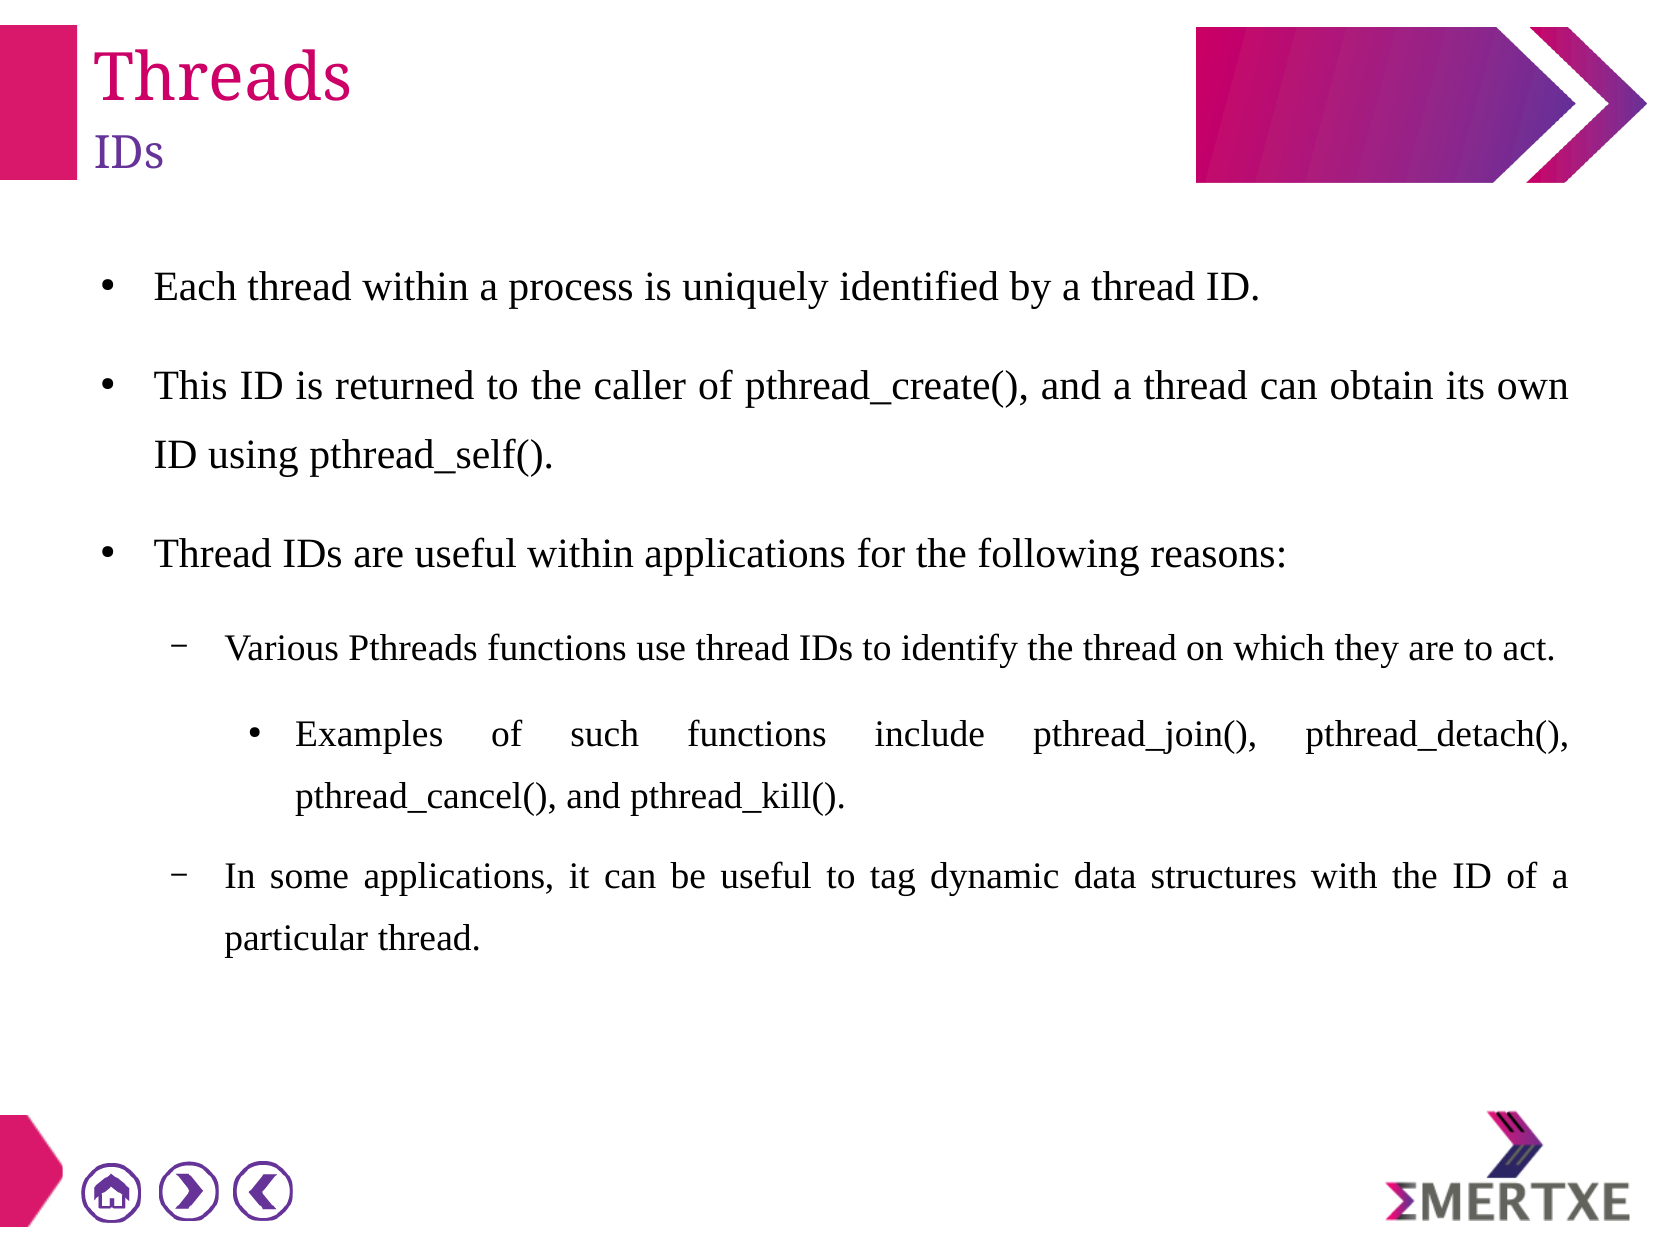

# Threads IDs
Each thread within a process is uniquely identified by a thread ID.
This ID is returned to the caller of pthread_create(), and a thread can obtain its own ID using pthread_self().
Thread IDs are useful within applications for the following reasons:
Various Pthreads functions use thread IDs to identify the thread on which they are to act.
Examples of such functions include pthread_join(), pthread_detach(), pthread_cancel(), and pthread_kill().
In some applications, it can be useful to tag dynamic data structures with the ID of a particular thread.